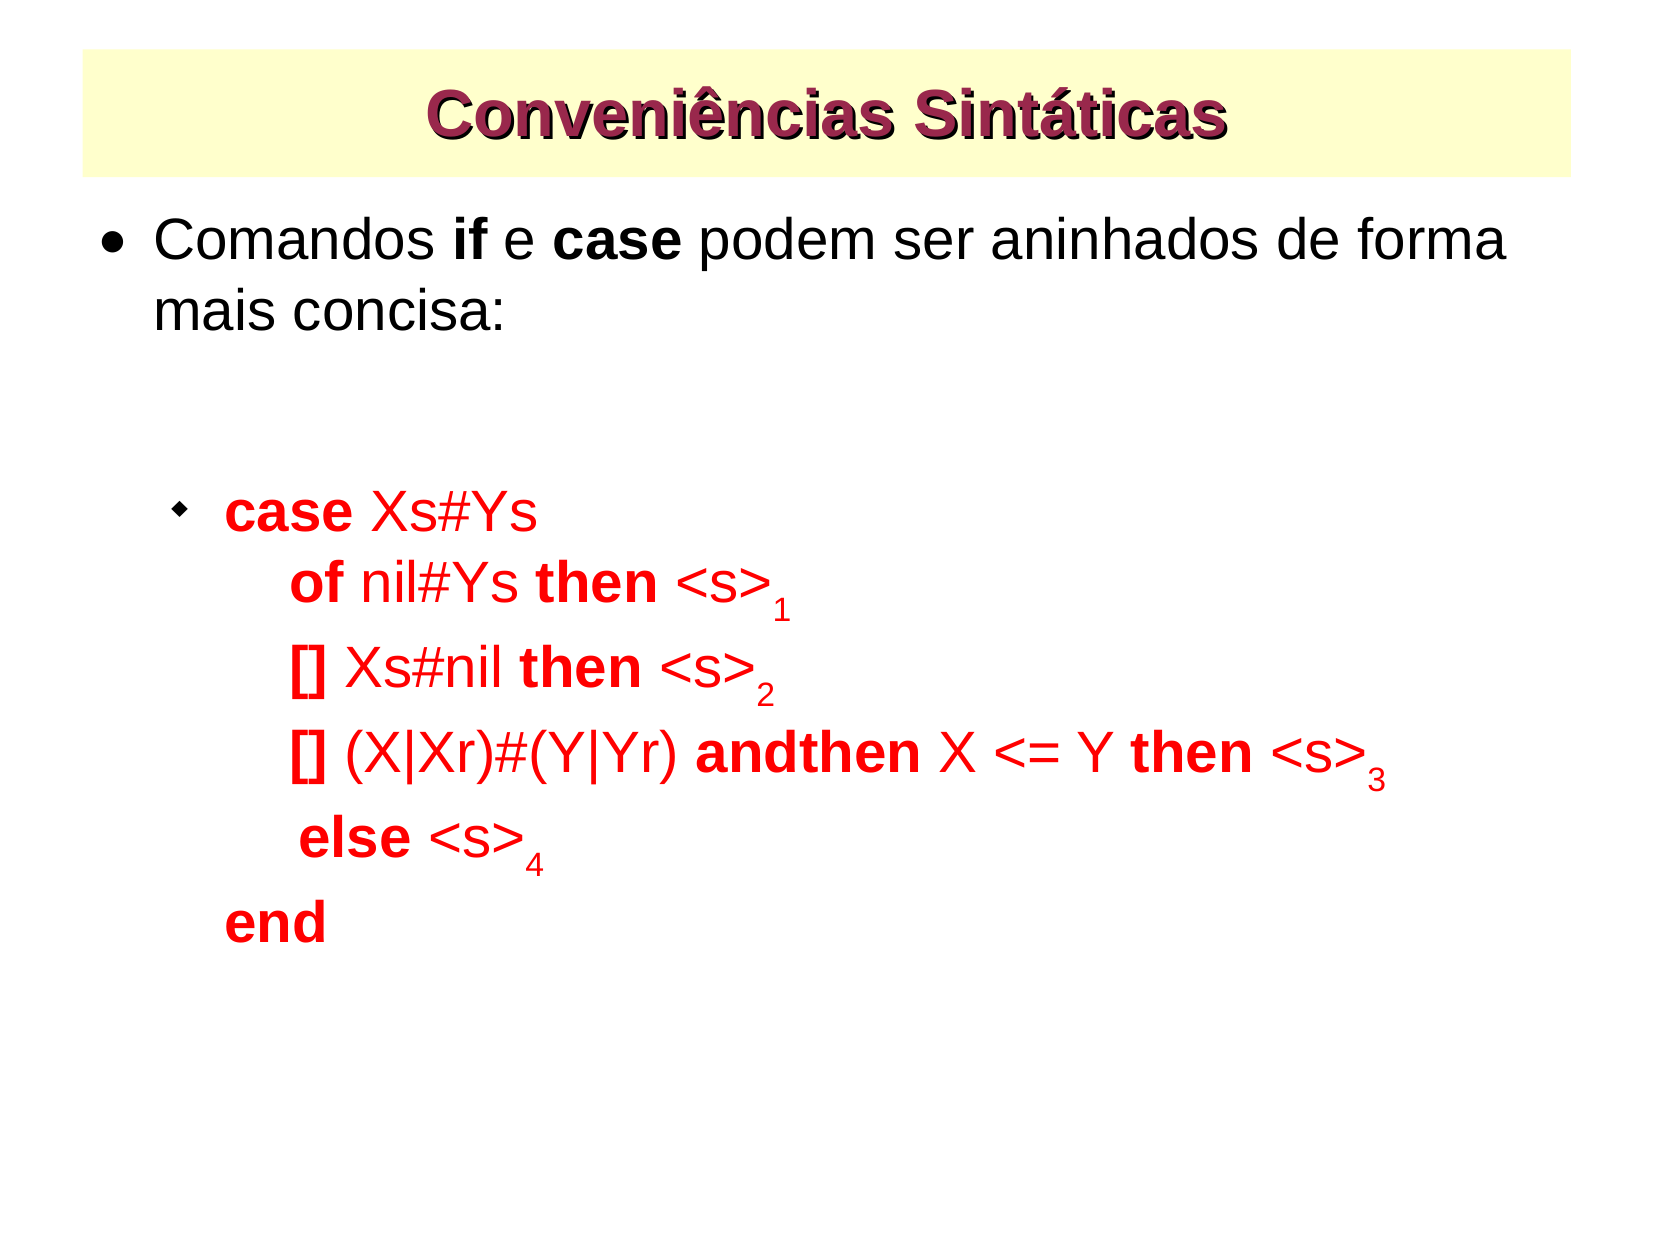

# Conveniências Sintáticas
Comandos if e case podem ser aninhados de forma mais concisa:
case Xs#Ys
 of nil#Ys then <s>1
 [] Xs#nil then <s>2
 [] (X|Xr)#(Y|Yr) andthen X <= Y then <s>3
	else <s>4
end